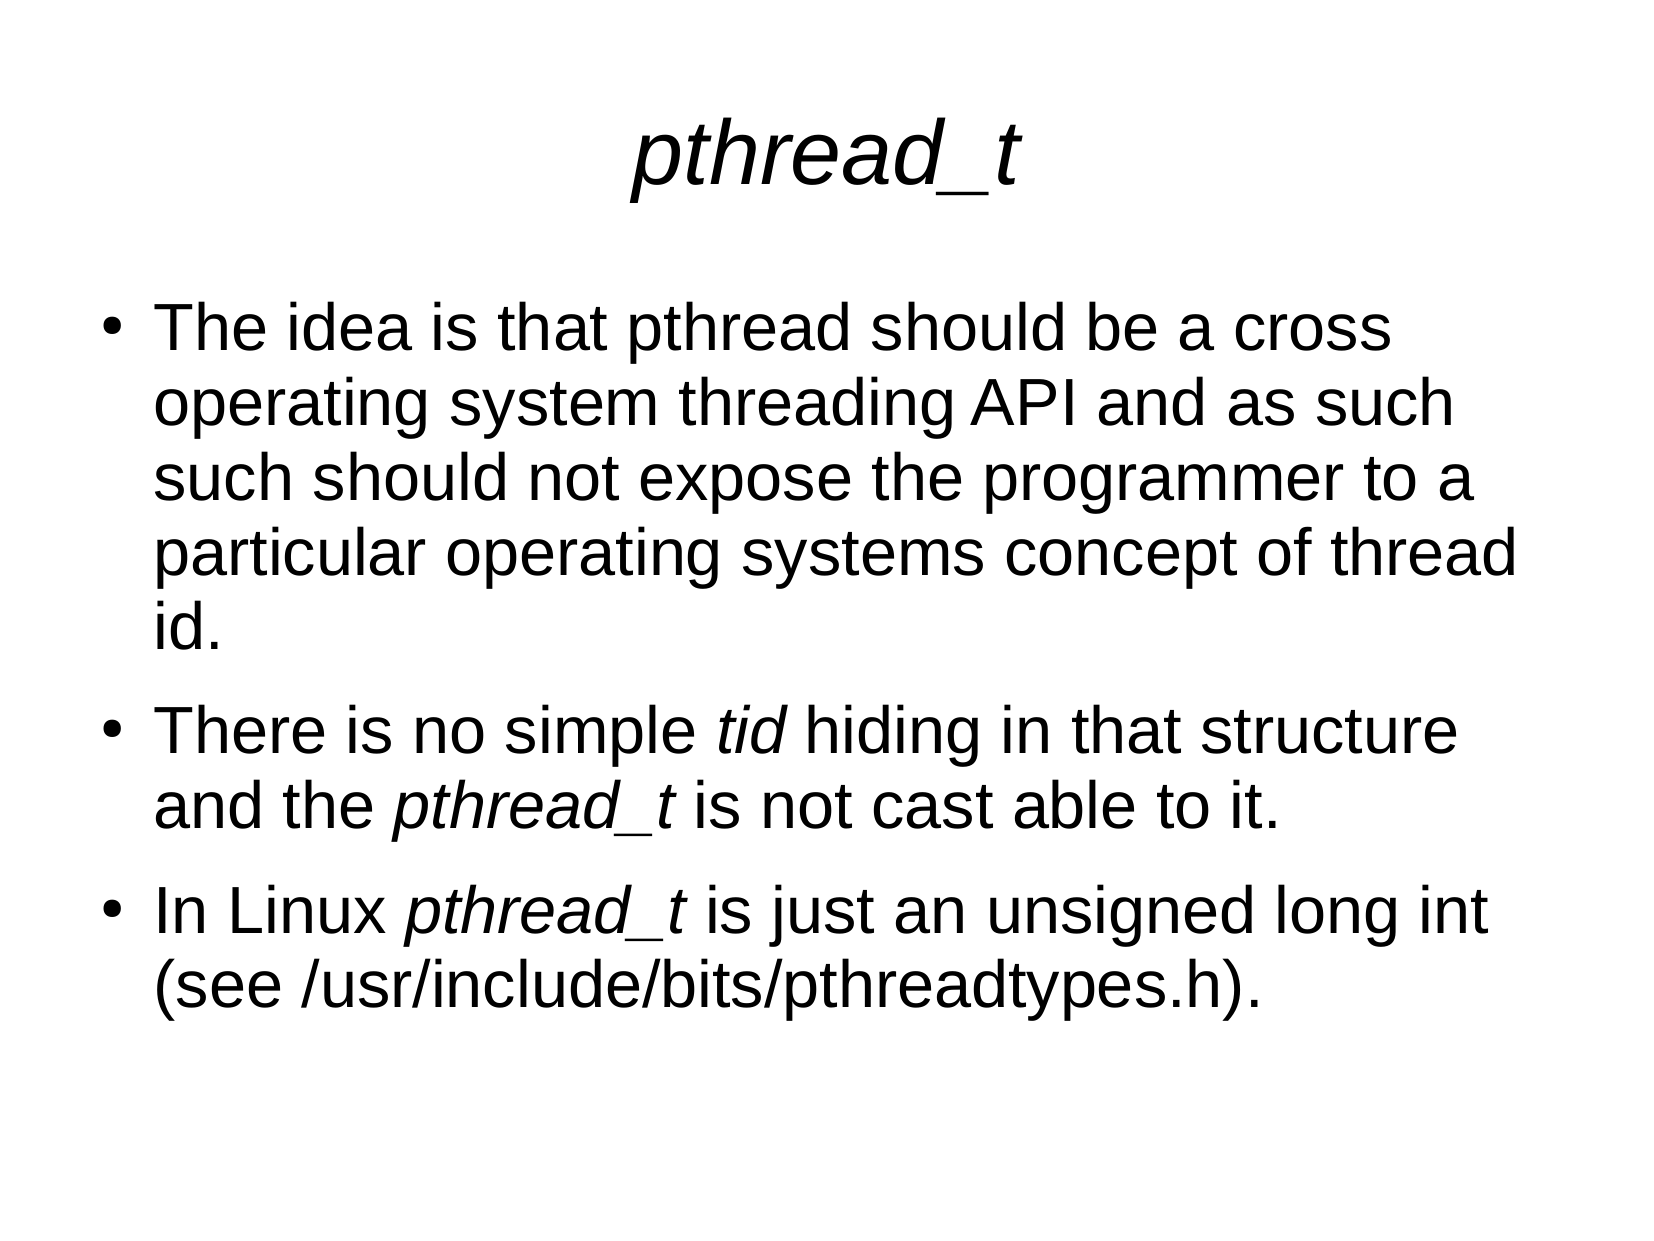

# pthread_t
The idea is that pthread should be a cross operating system threading API and as such such should not expose the programmer to a particular operating systems concept of thread id.
There is no simple tid hiding in that structure and the pthread_t is not cast able to it.
In Linux pthread_t is just an unsigned long int (see /usr/include/bits/pthreadtypes.h).